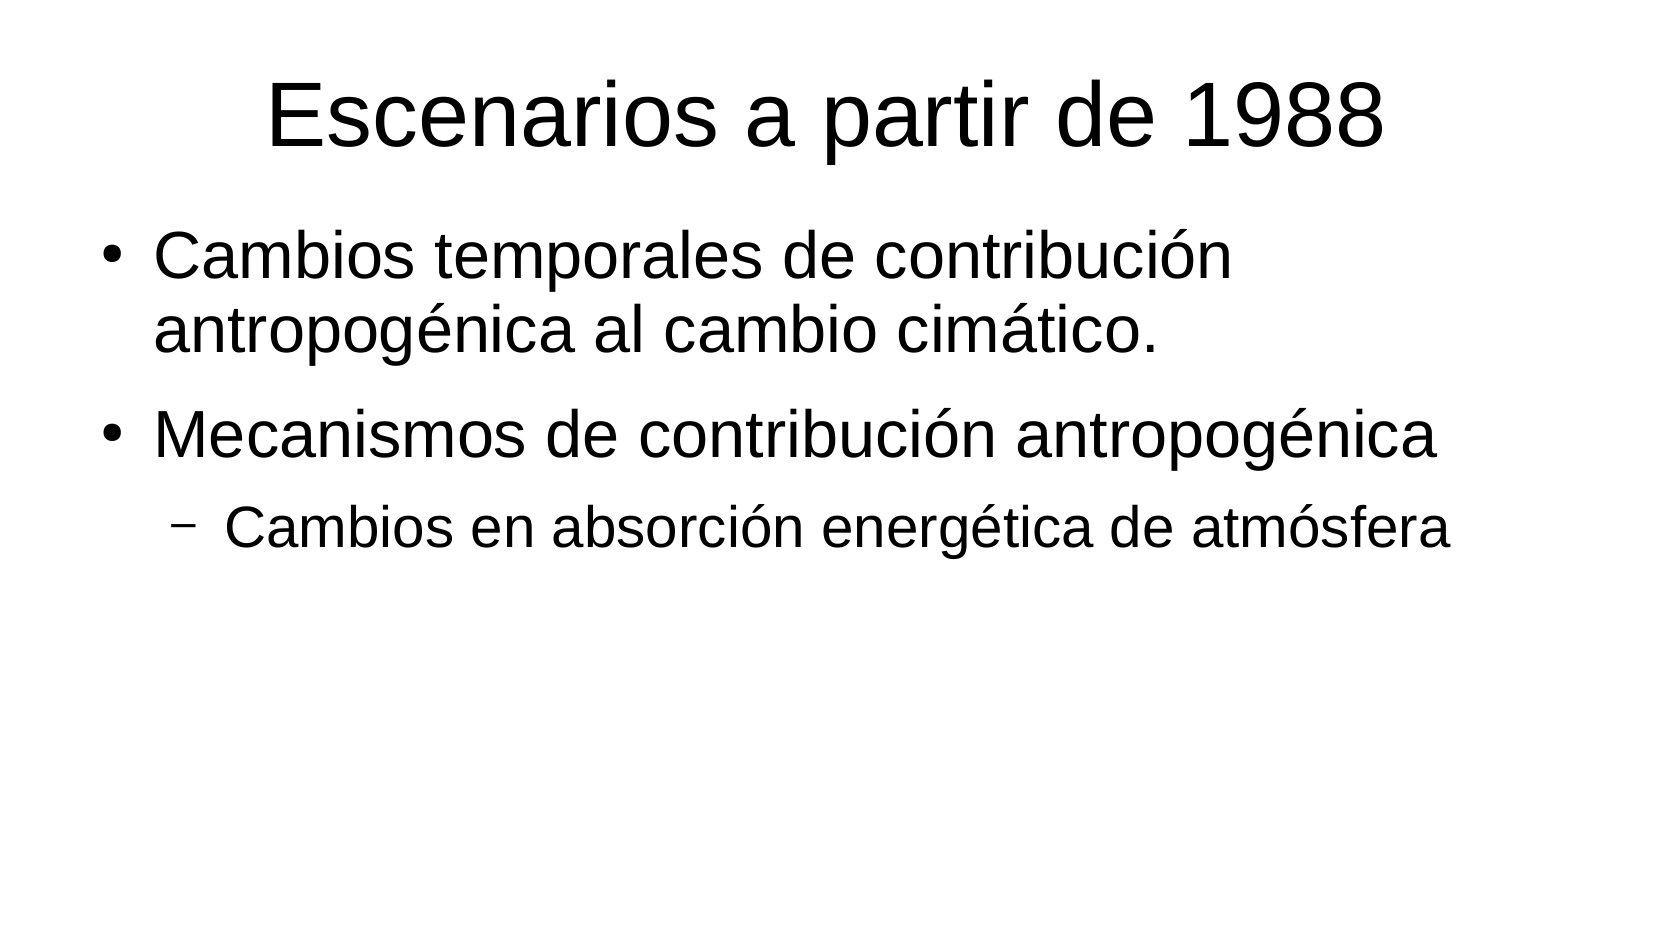

# Escenarios a partir de 1988
Cambios temporales de contribución antropogénica al cambio cimático.
Mecanismos de contribución antropogénica
Cambios en absorción energética de atmósfera